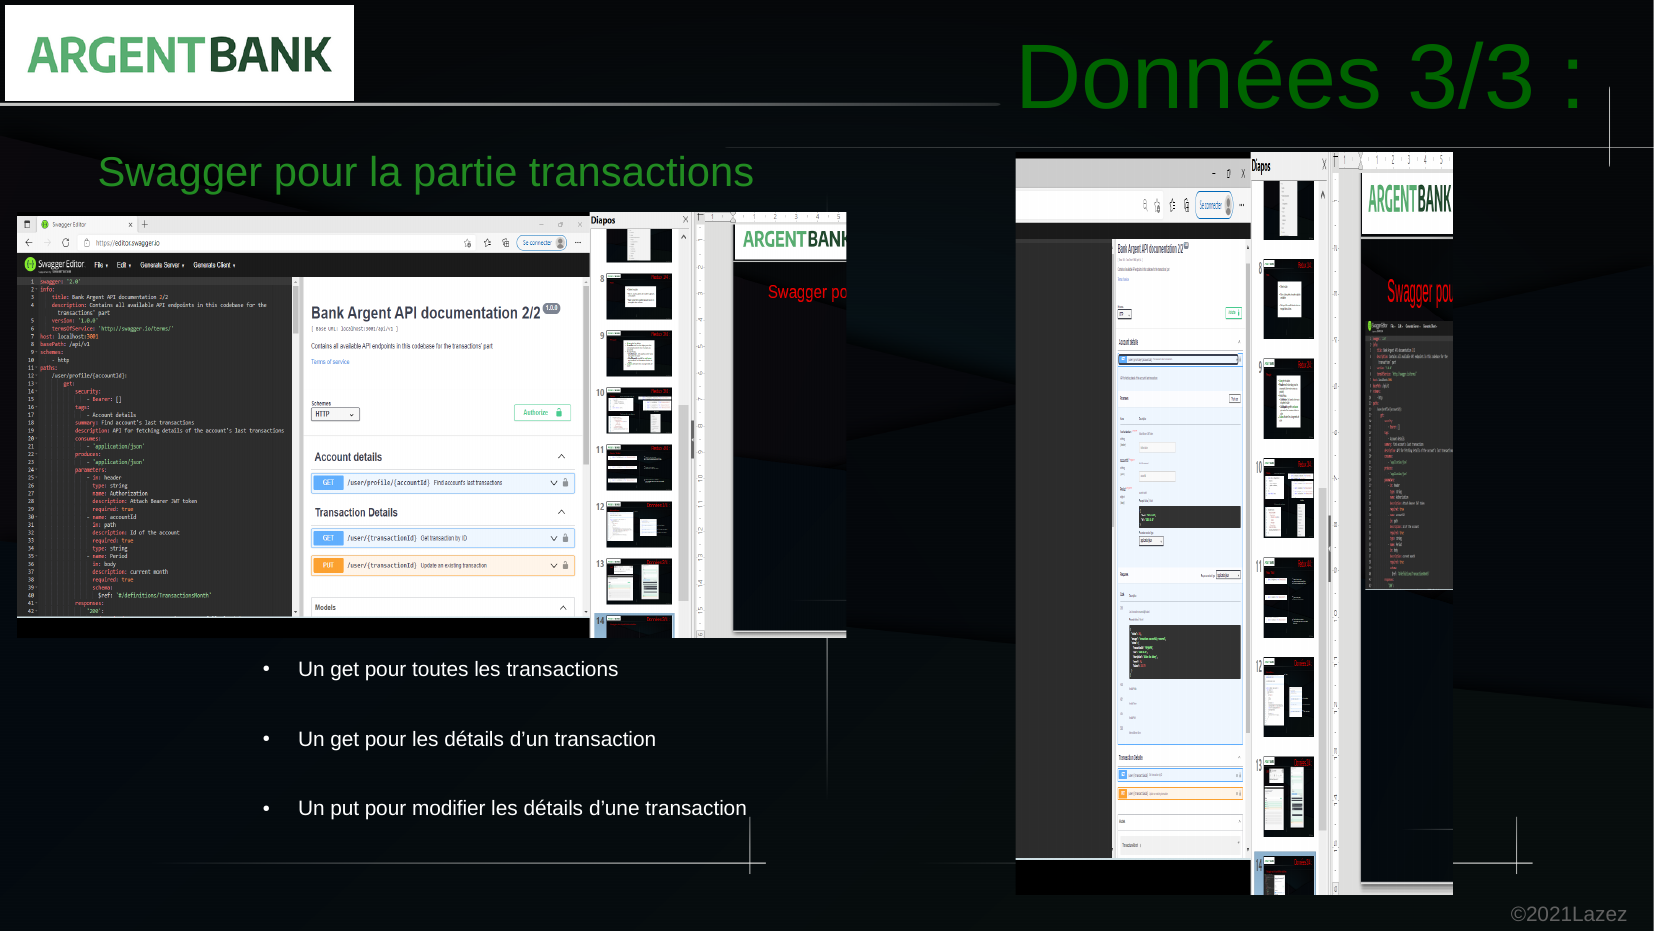

# Données 3/3 :
Swagger pour la partie transactions
Un get pour toutes les transactions
Un get pour les détails d’un transaction
Un put pour modifier les détails d’une transaction
©2021Lazez